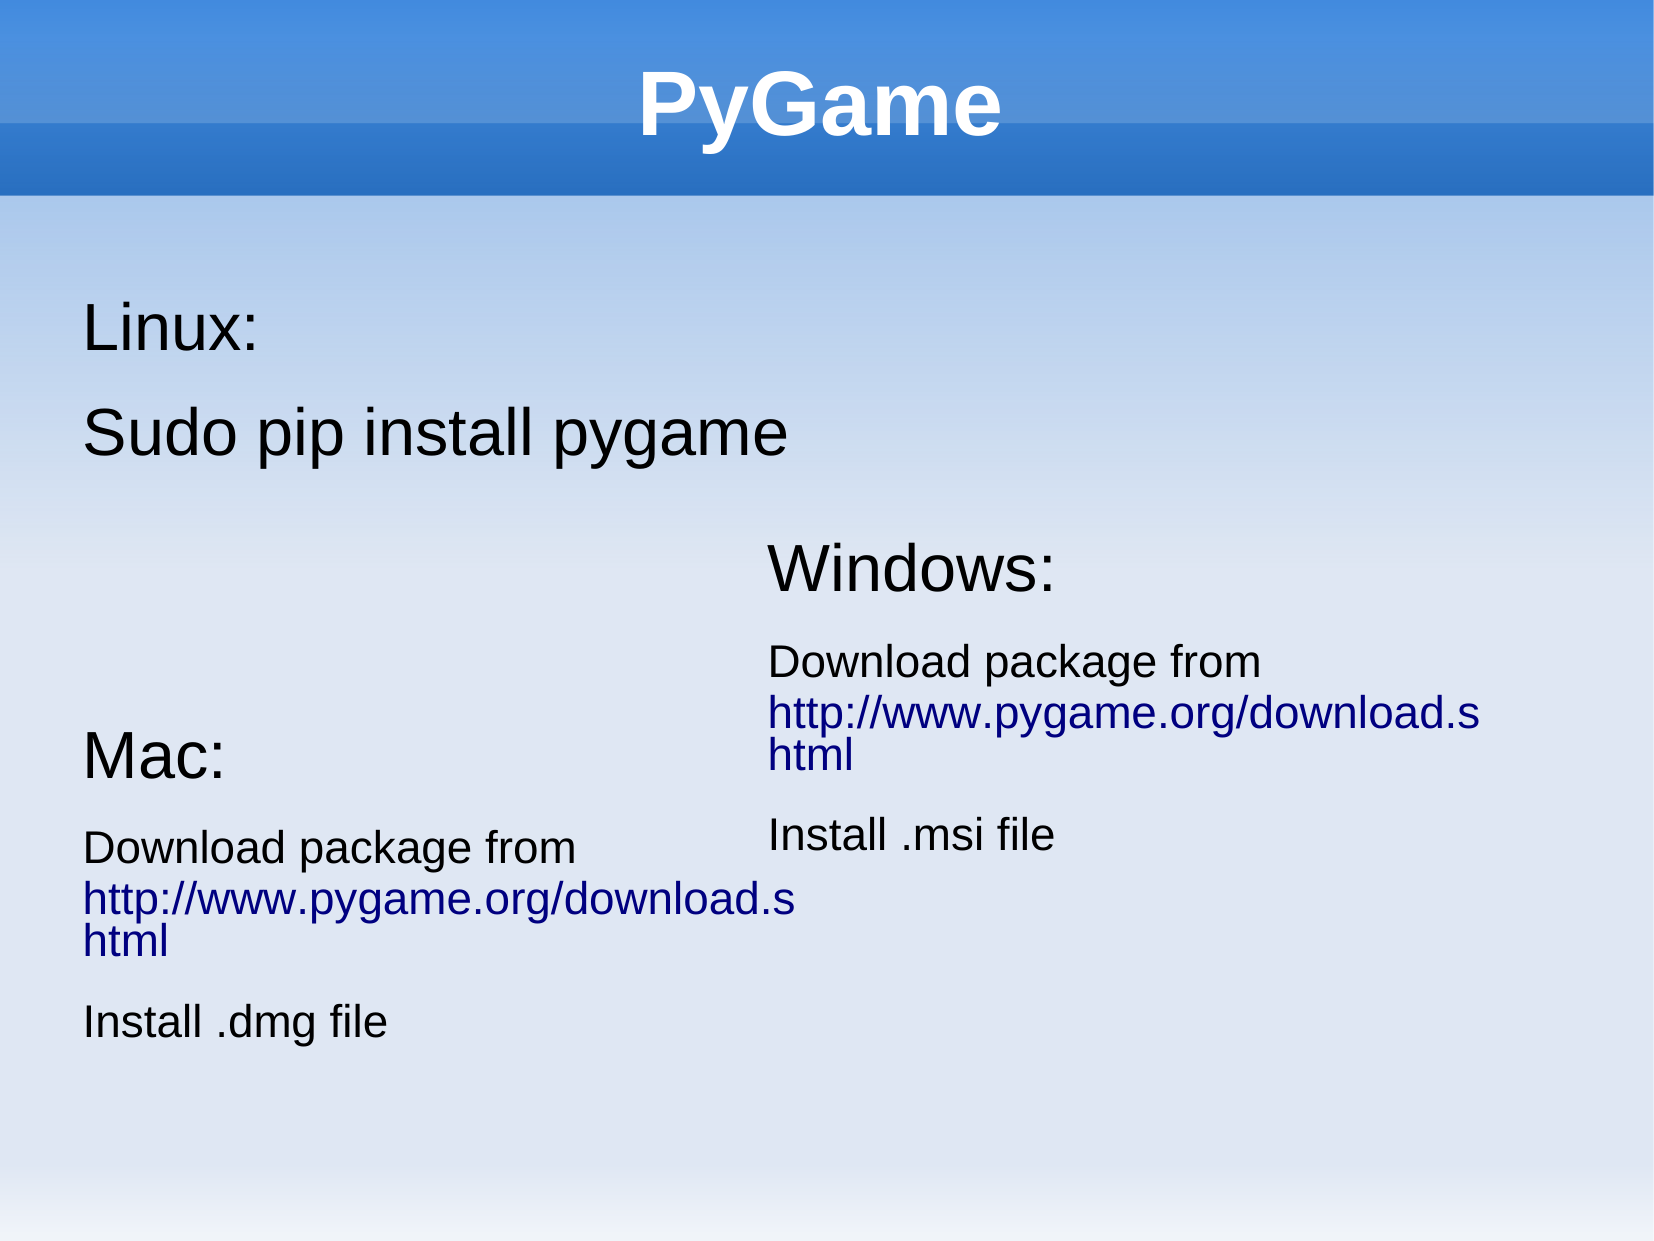

# PyGame
Linux:
Sudo pip install pygame
Windows:
Download package from http://www.pygame.org/download.shtml
Install .msi file
Mac:
Download package from http://www.pygame.org/download.shtml
Install .dmg file